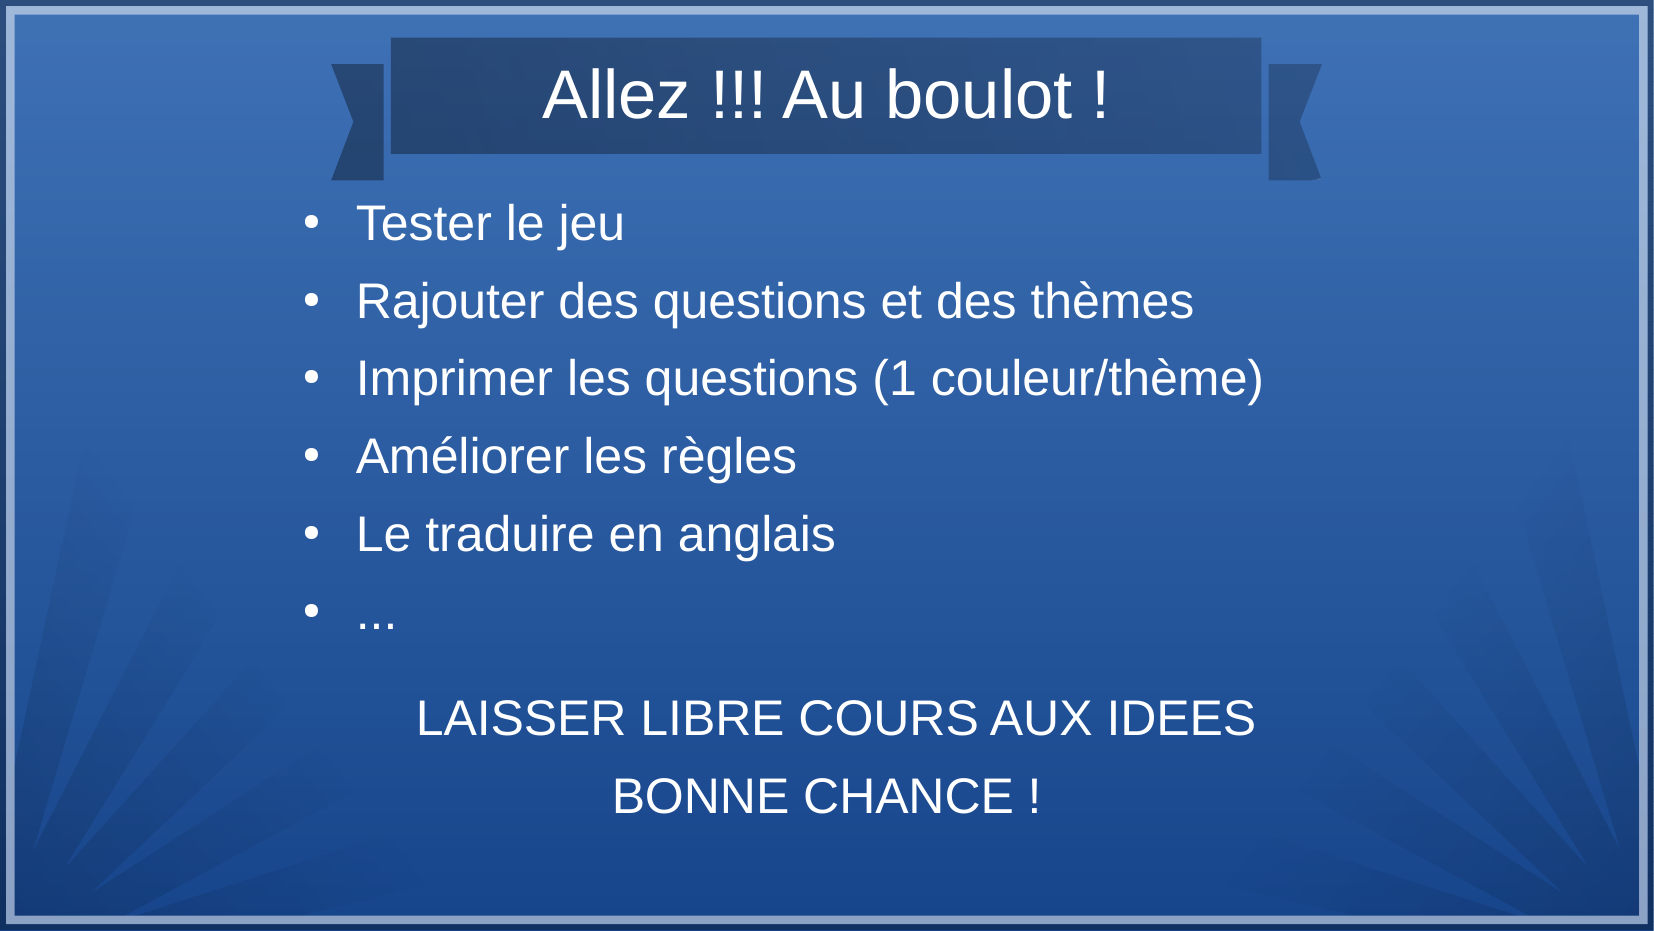

# Allez !!! Au boulot !
Tester le jeu
Rajouter des questions et des thèmes
Imprimer les questions (1 couleur/thème)
Améliorer les règles
Le traduire en anglais
...
LAISSER LIBRE COURS AUX IDEES
 BONNE CHANCE !